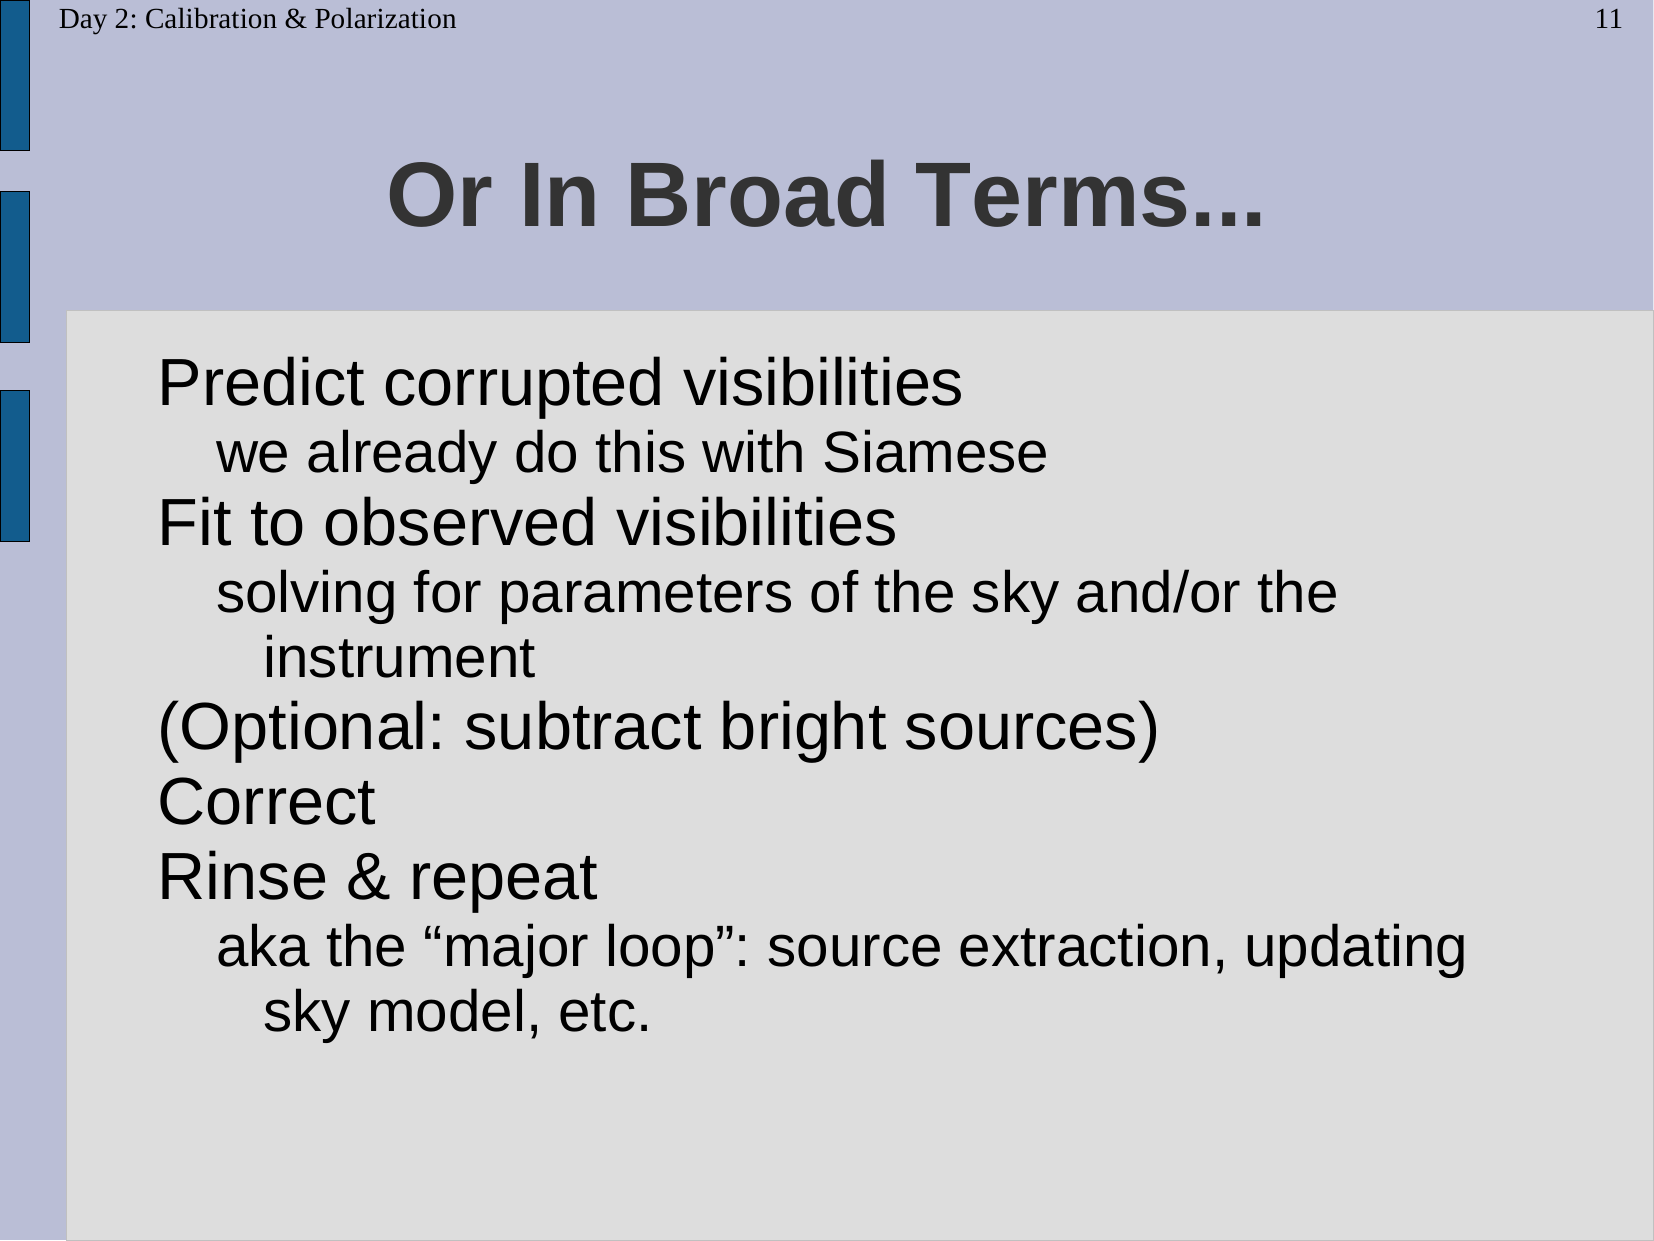

Day 2: Calibration & Polarization
11
# Or In Broad Terms...
 Predict corrupted visibilities
we already do this with Siamese
 Fit to observed visibilities
solving for parameters of the sky and/or the instrument
 (Optional: subtract bright sources)
 Correct
 Rinse & repeat
aka the “major loop”: source extraction, updating sky model, etc.